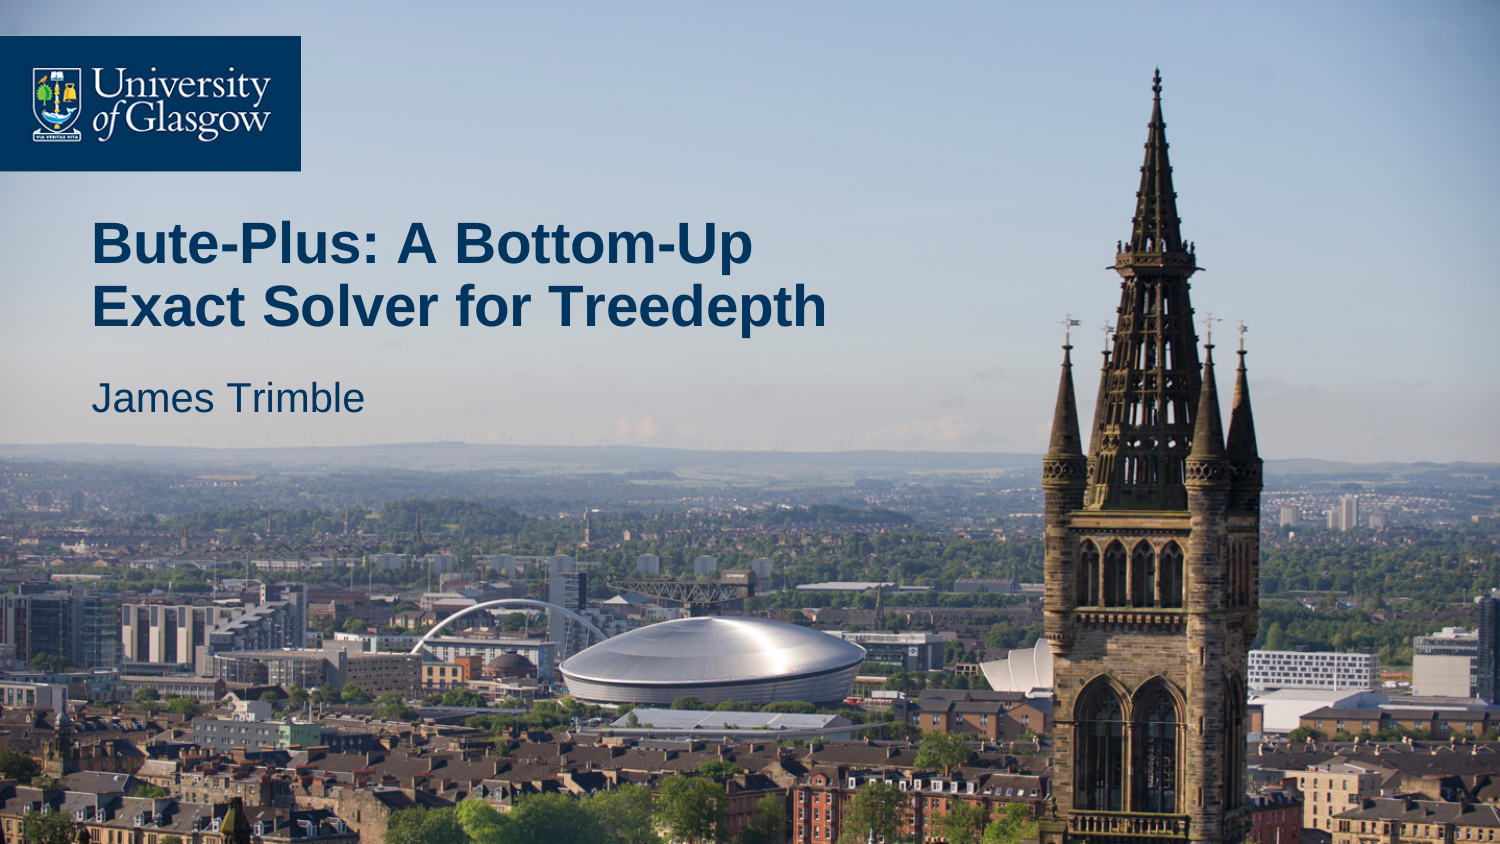

# Bute-Plus: A Bottom-Up Exact Solver for Treedepth
James Trimble